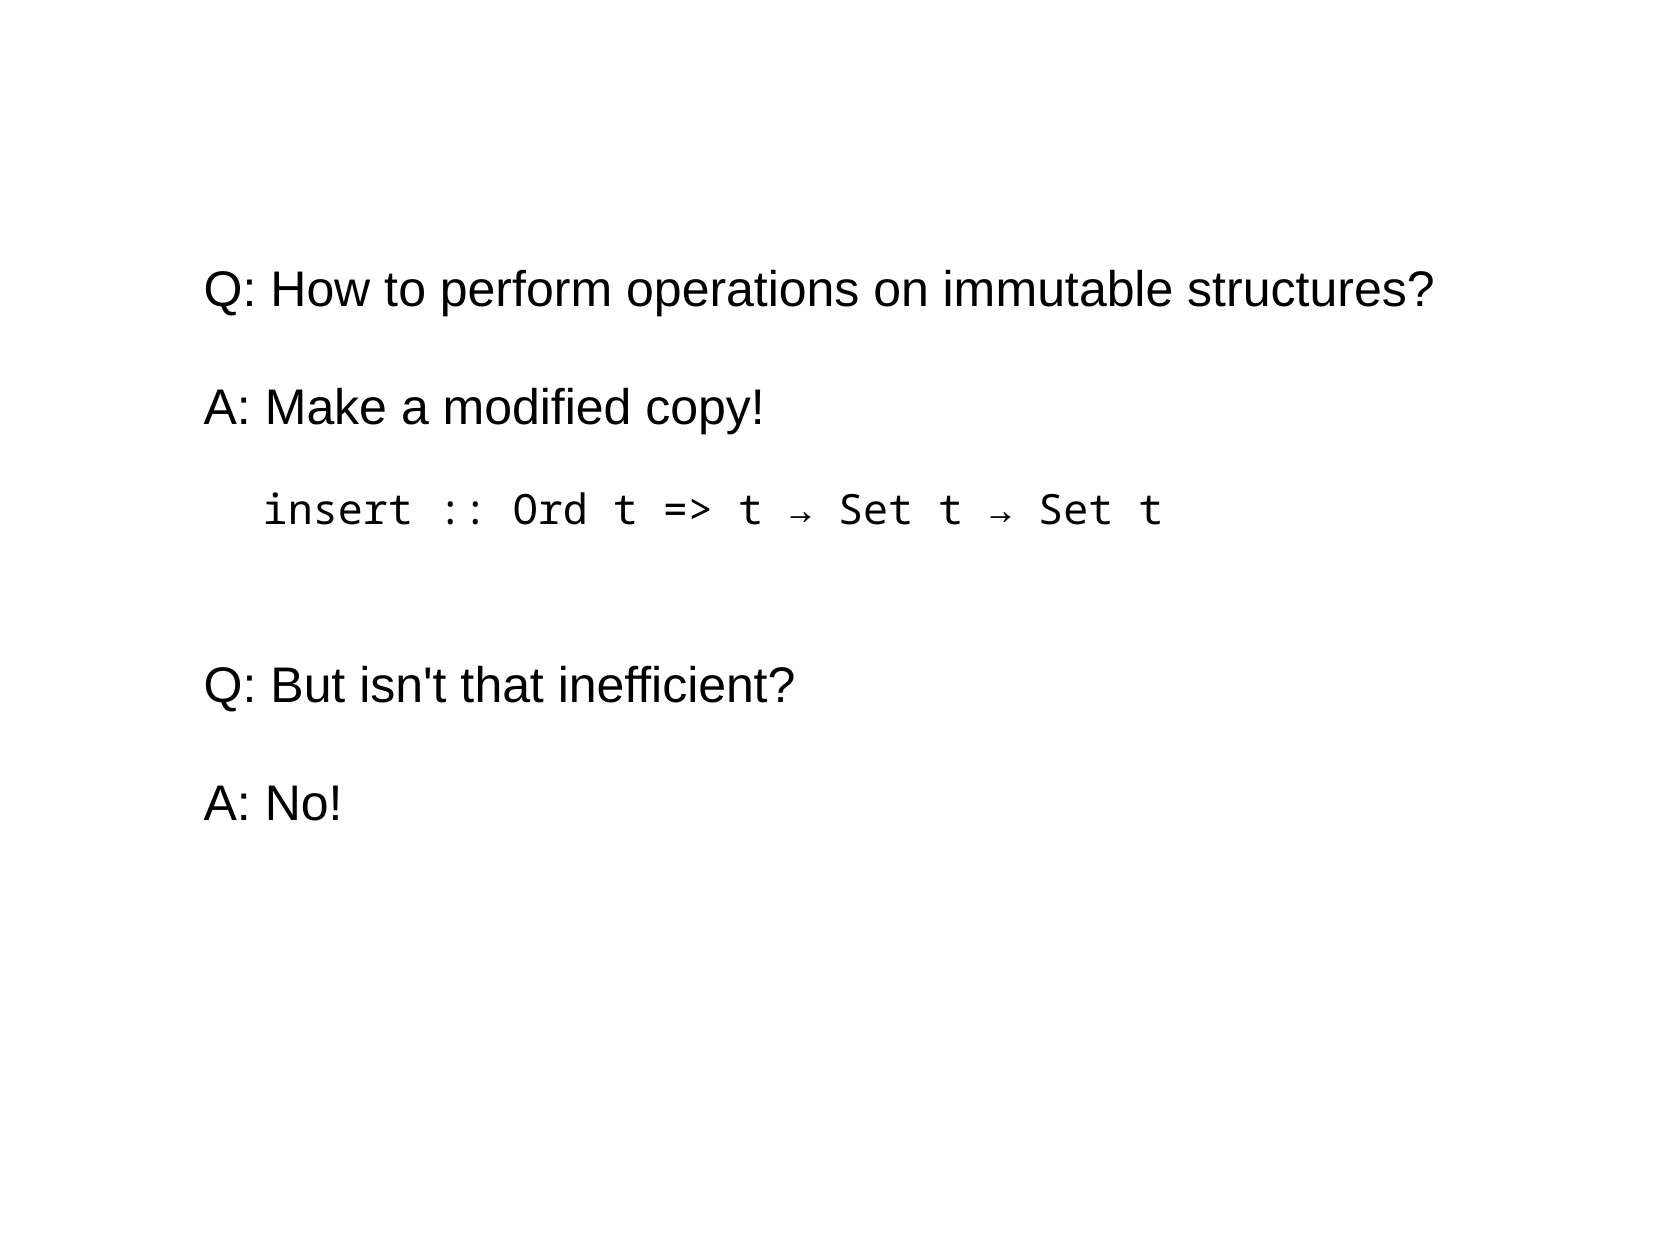

Q: How to perform operations on immutable structures?
A: Make a modified copy!
insert :: Ord t => t → Set t → Set t
Q: But isn't that inefficient?
A: No!